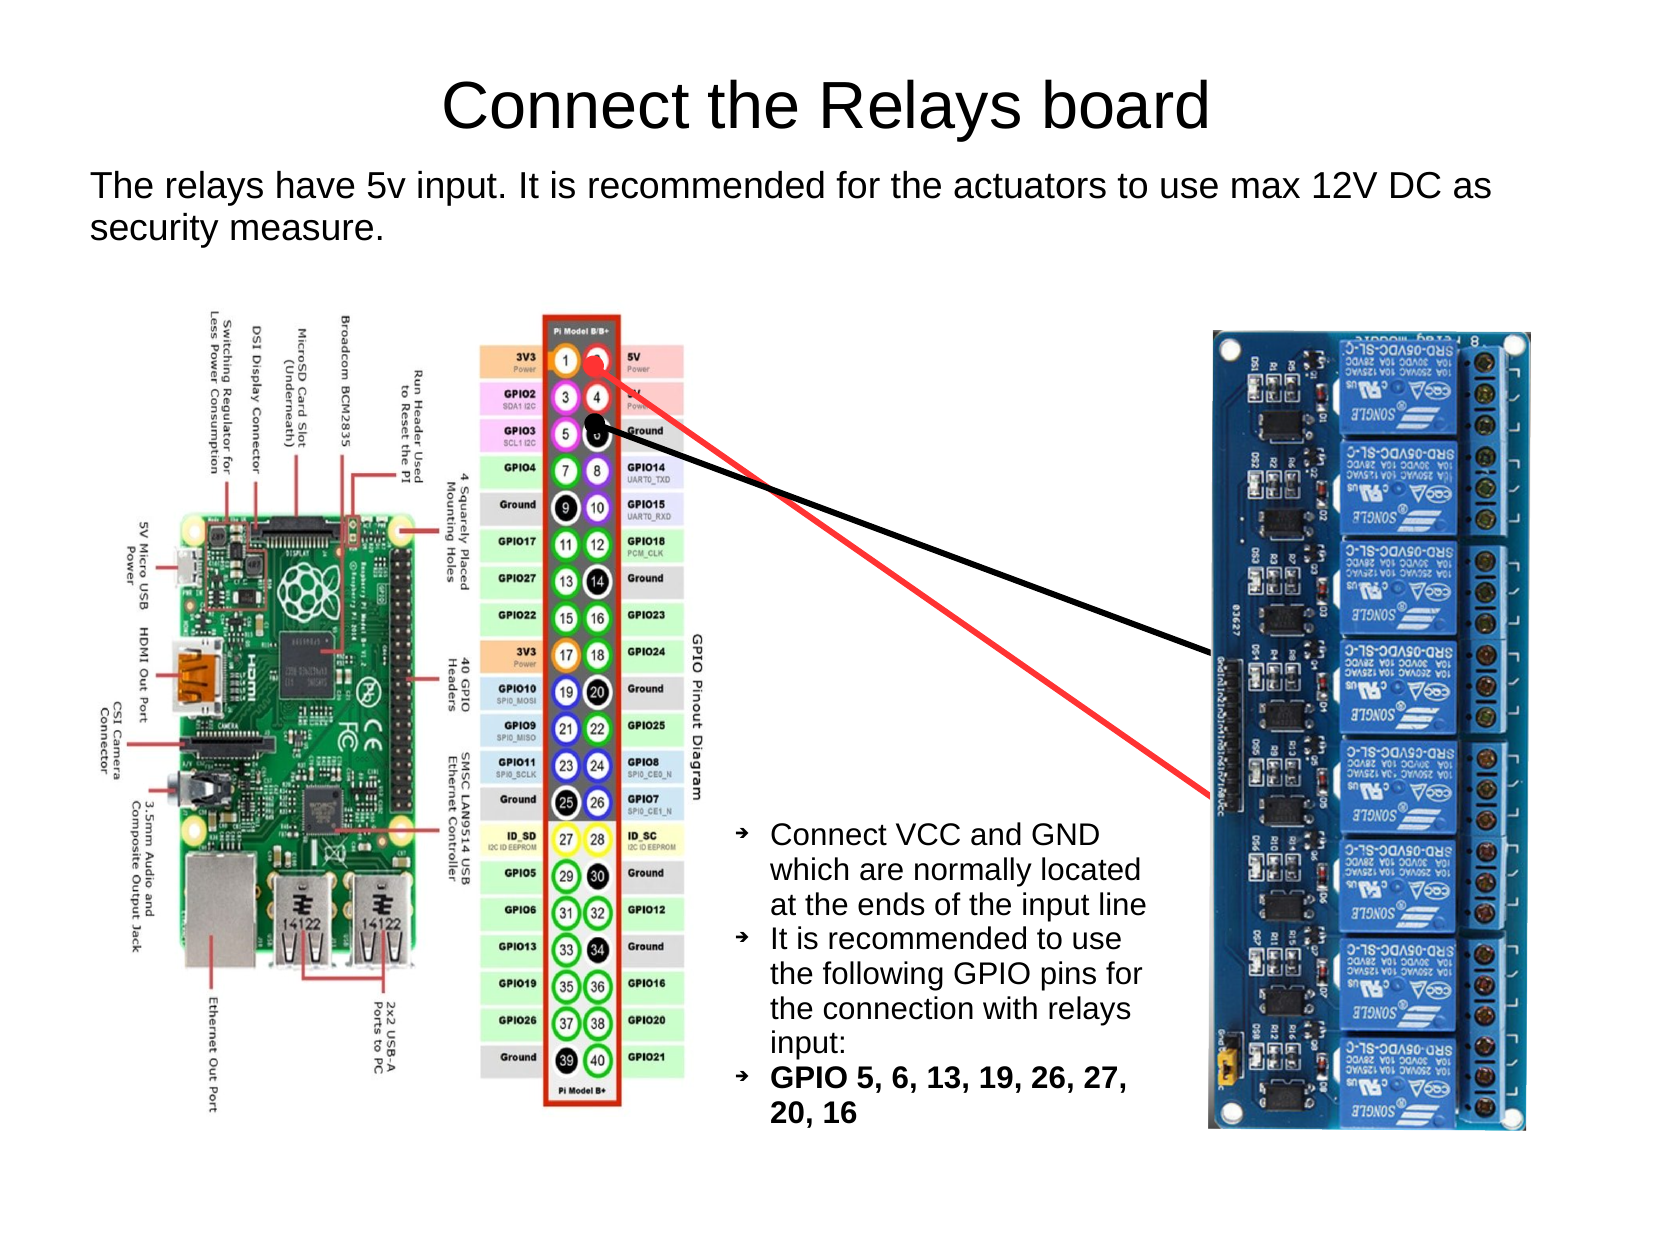

# Connect the Relays board
The relays have 5v input. It is recommended for the actuators to use max 12V DC as security measure.
Connect VCC and GND which are normally located at the ends of the input line
It is recommended to use the following GPIO pins for the connection with relays input:
GPIO 5, 6, 13, 19, 26, 27, 20, 16